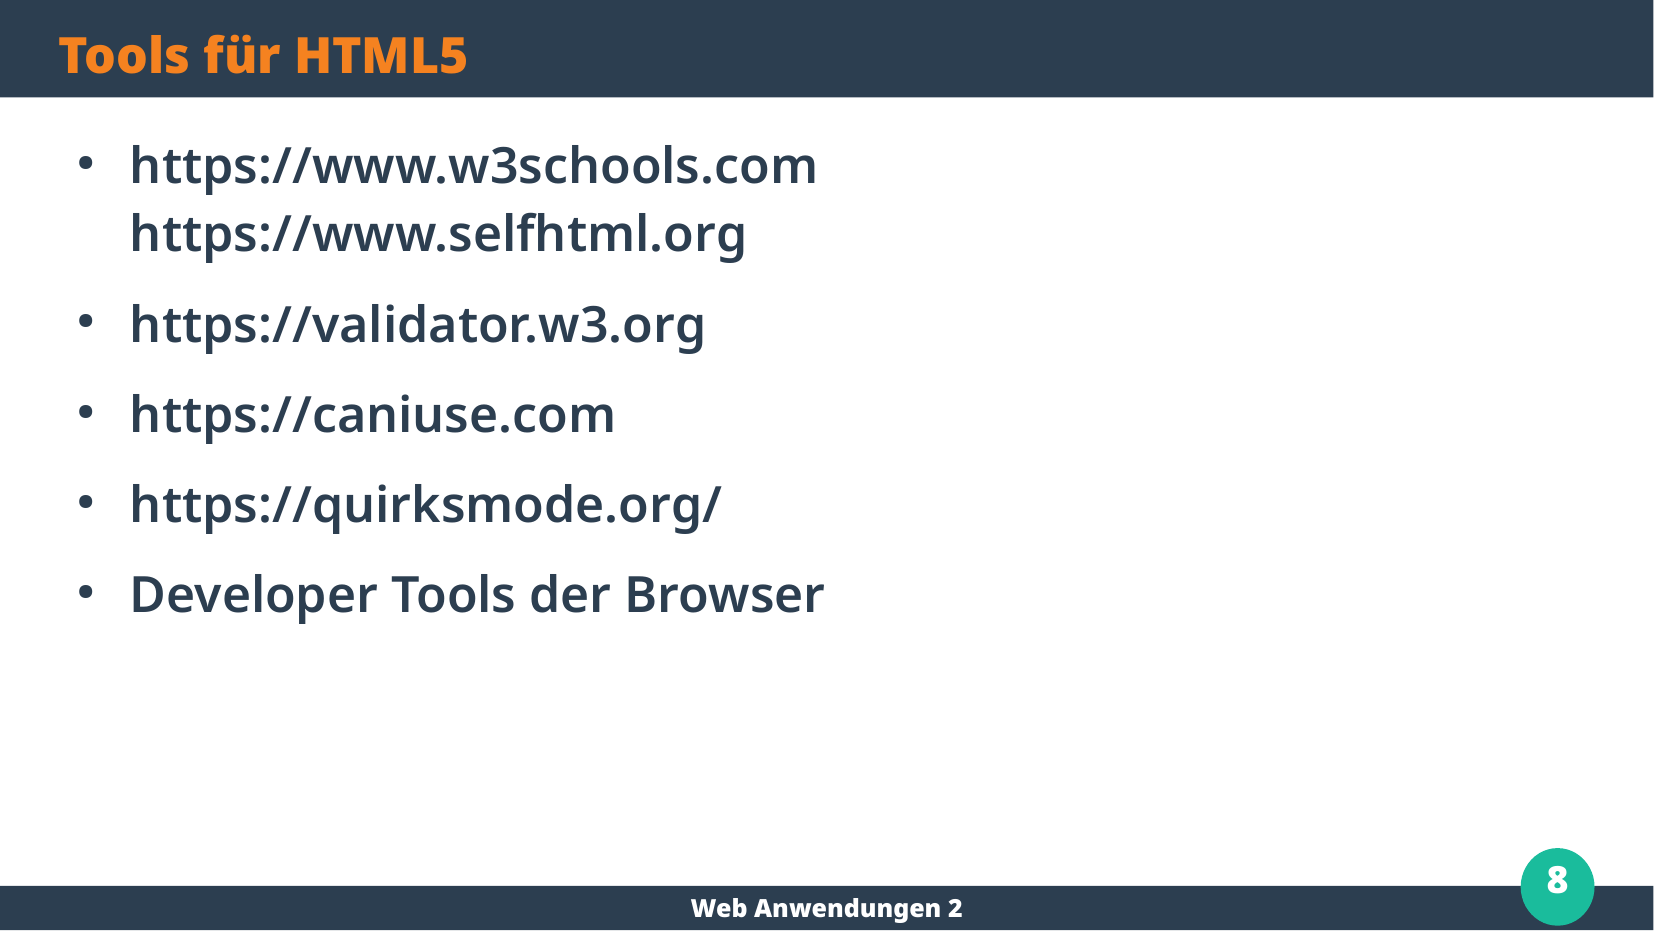

# Tools für HTML5
https://www.w3schools.com
https://www.selfhtml.org
https://validator.w3.org
https://caniuse.com
https://quirksmode.org/
Developer Tools der Browser
8